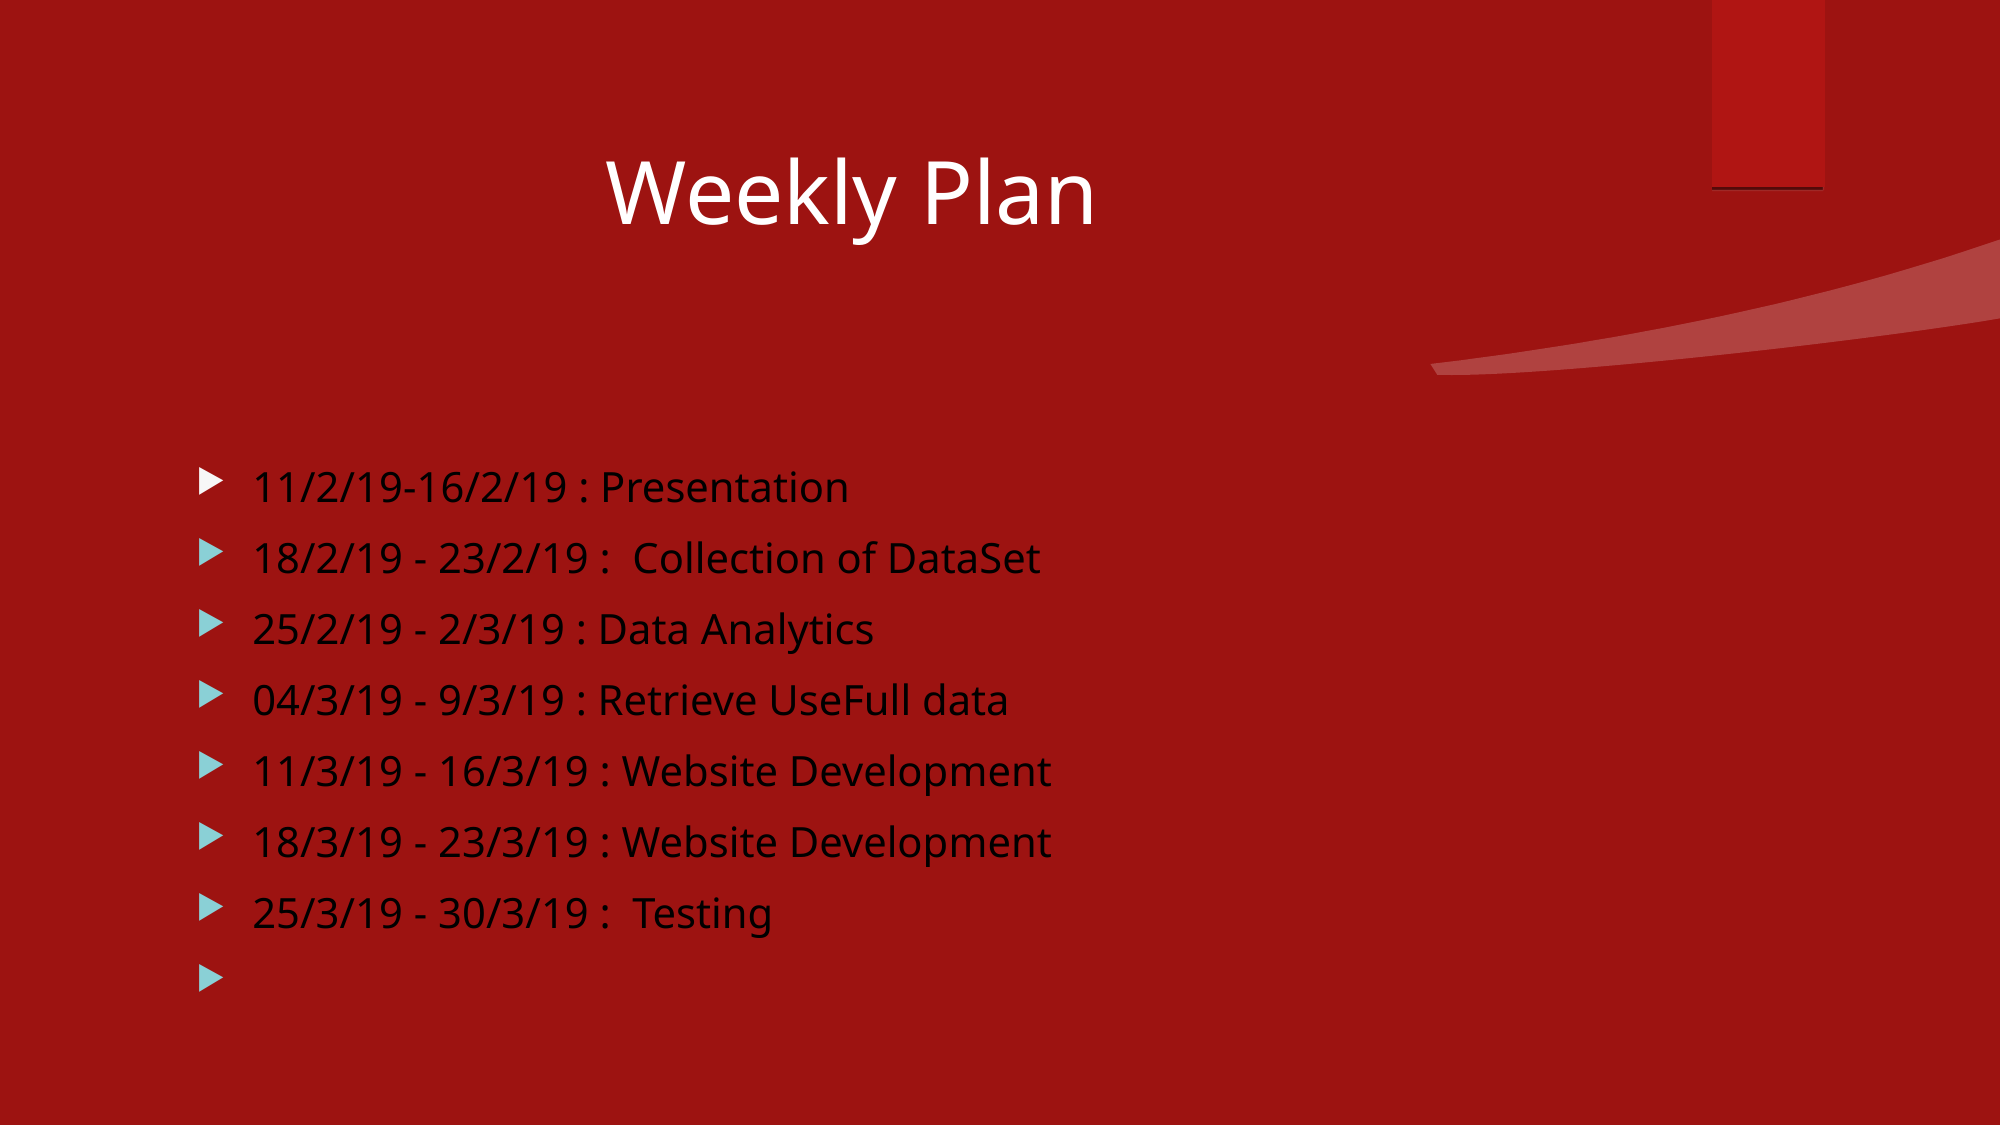

# Weekly Plan
11/2/19-16/2/19 : Presentation
18/2/19 - 23/2/19 :  Collection of DataSet
25/2/19 - 2/3/19 : Data Analytics
04/3/19 - 9/3/19 : Retrieve UseFull data
11/3/19 - 16/3/19 : Website Development
18/3/19 - 23/3/19 : Website Development
25/3/19 - 30/3/19 :  Testing